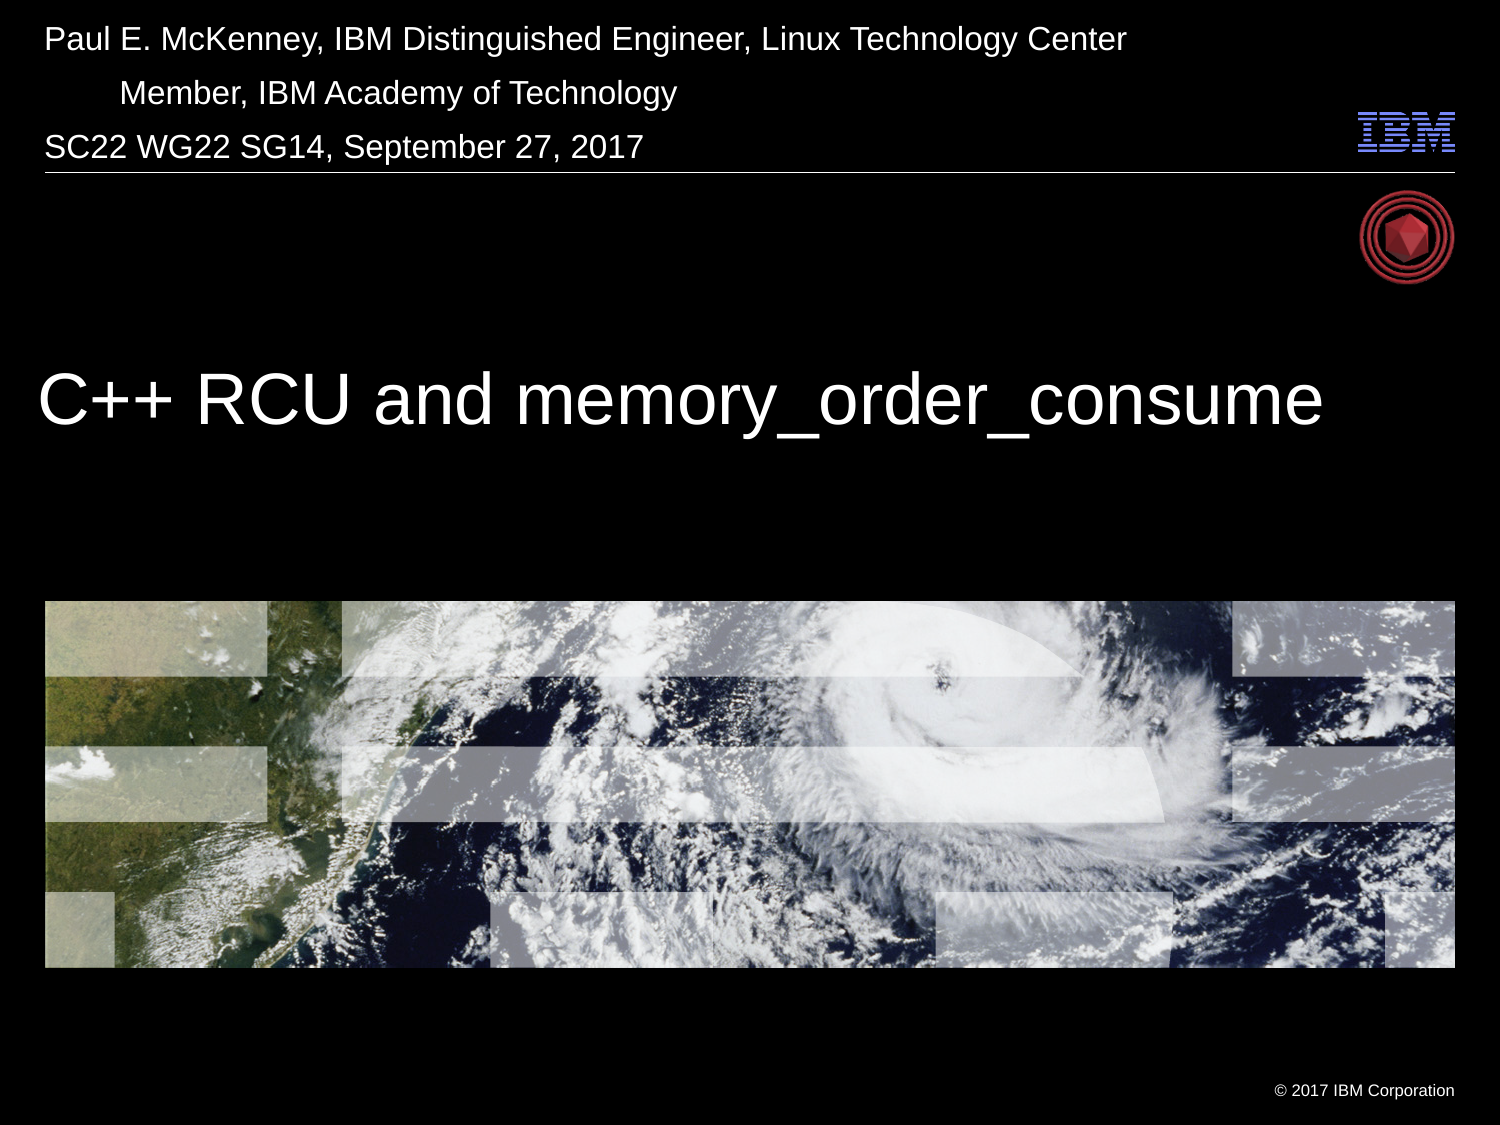

Paul E. McKenney, IBM Distinguished Engineer, Linux Technology Center
Member, IBM Academy of Technology
SC22 WG22 SG14, September 27, 2017
# C++ RCU and memory_order_consume